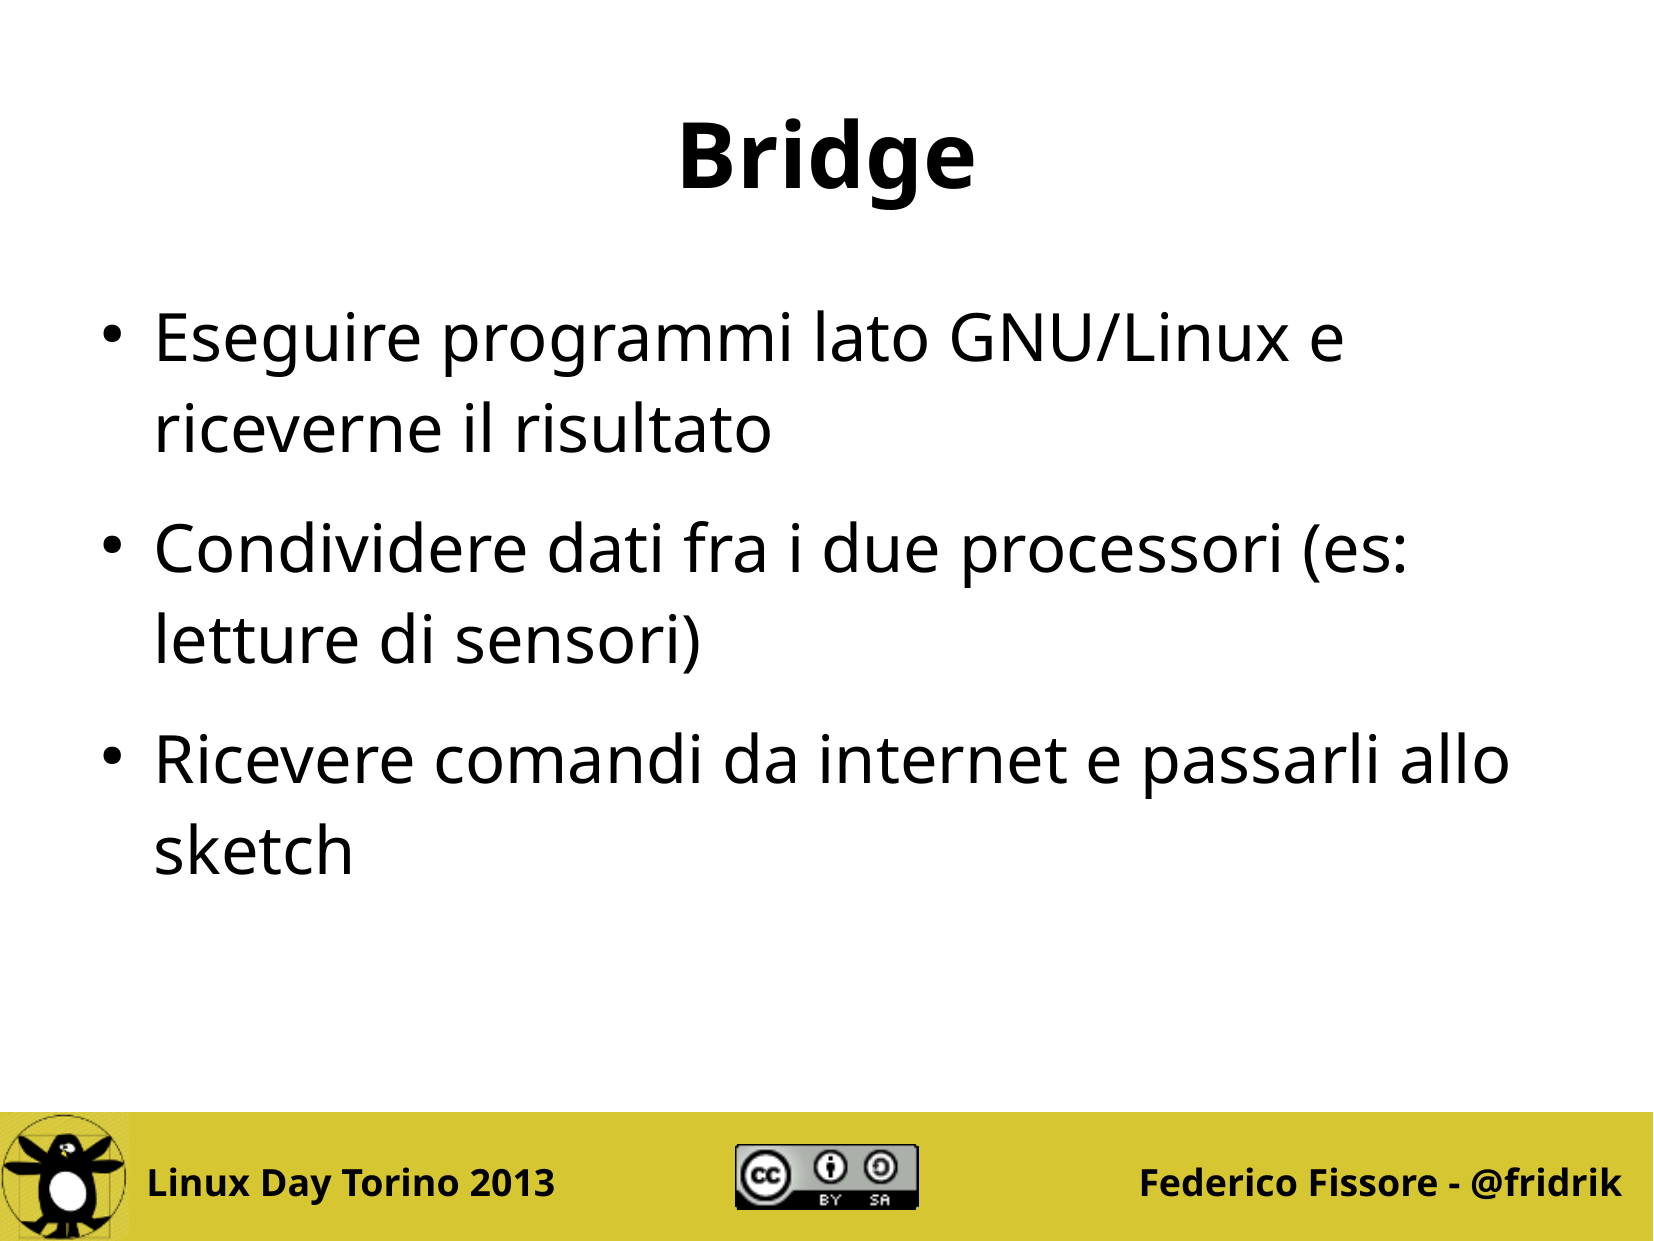

# Bridge
Eseguire programmi lato GNU/Linux e riceverne il risultato
Condividere dati fra i due processori (es: letture di sensori)
Ricevere comandi da internet e passarli allo sketch
Linux Day Torino 2013
Federico Fissore - @fridrik